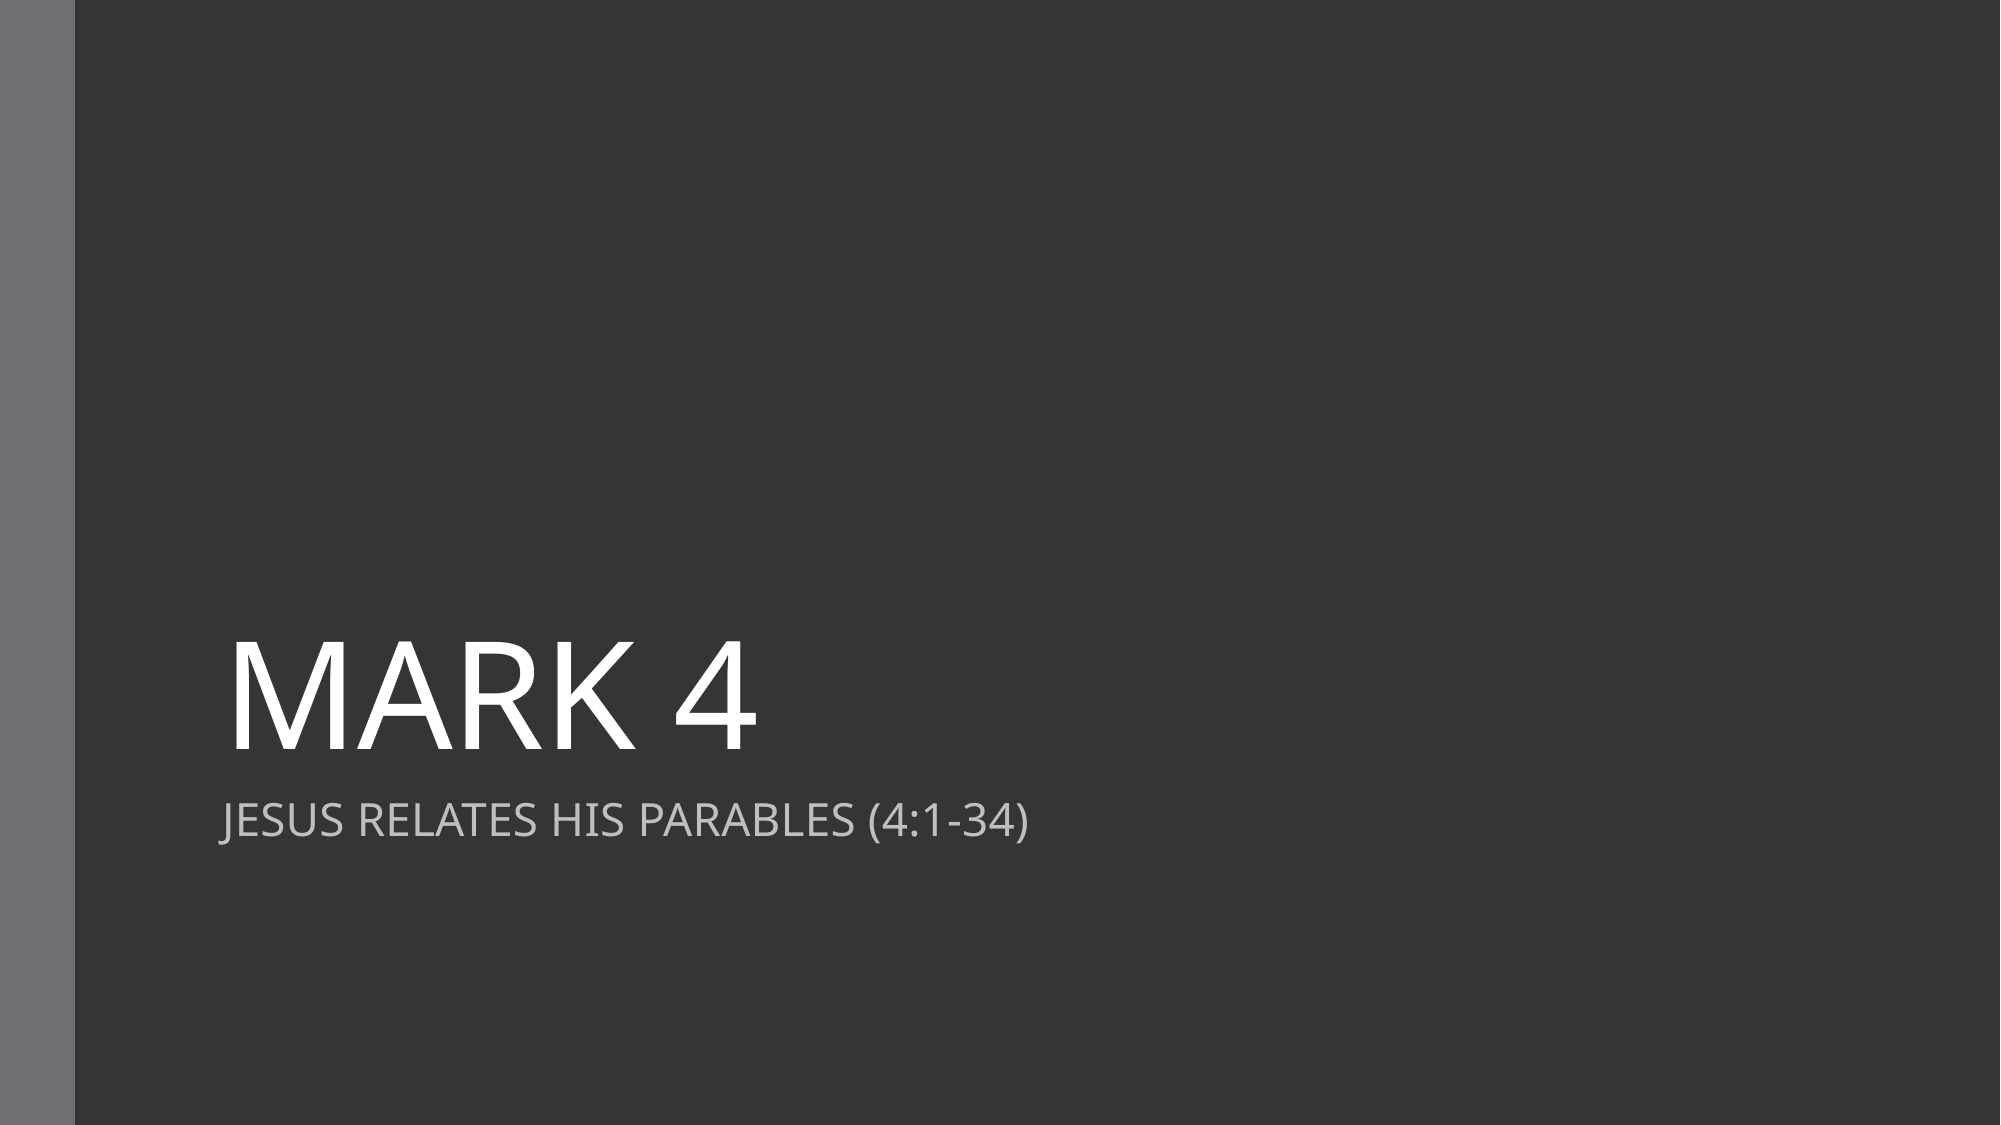

# MARK 4
JESUS RELATES HIS PARABLES (4:1-34)